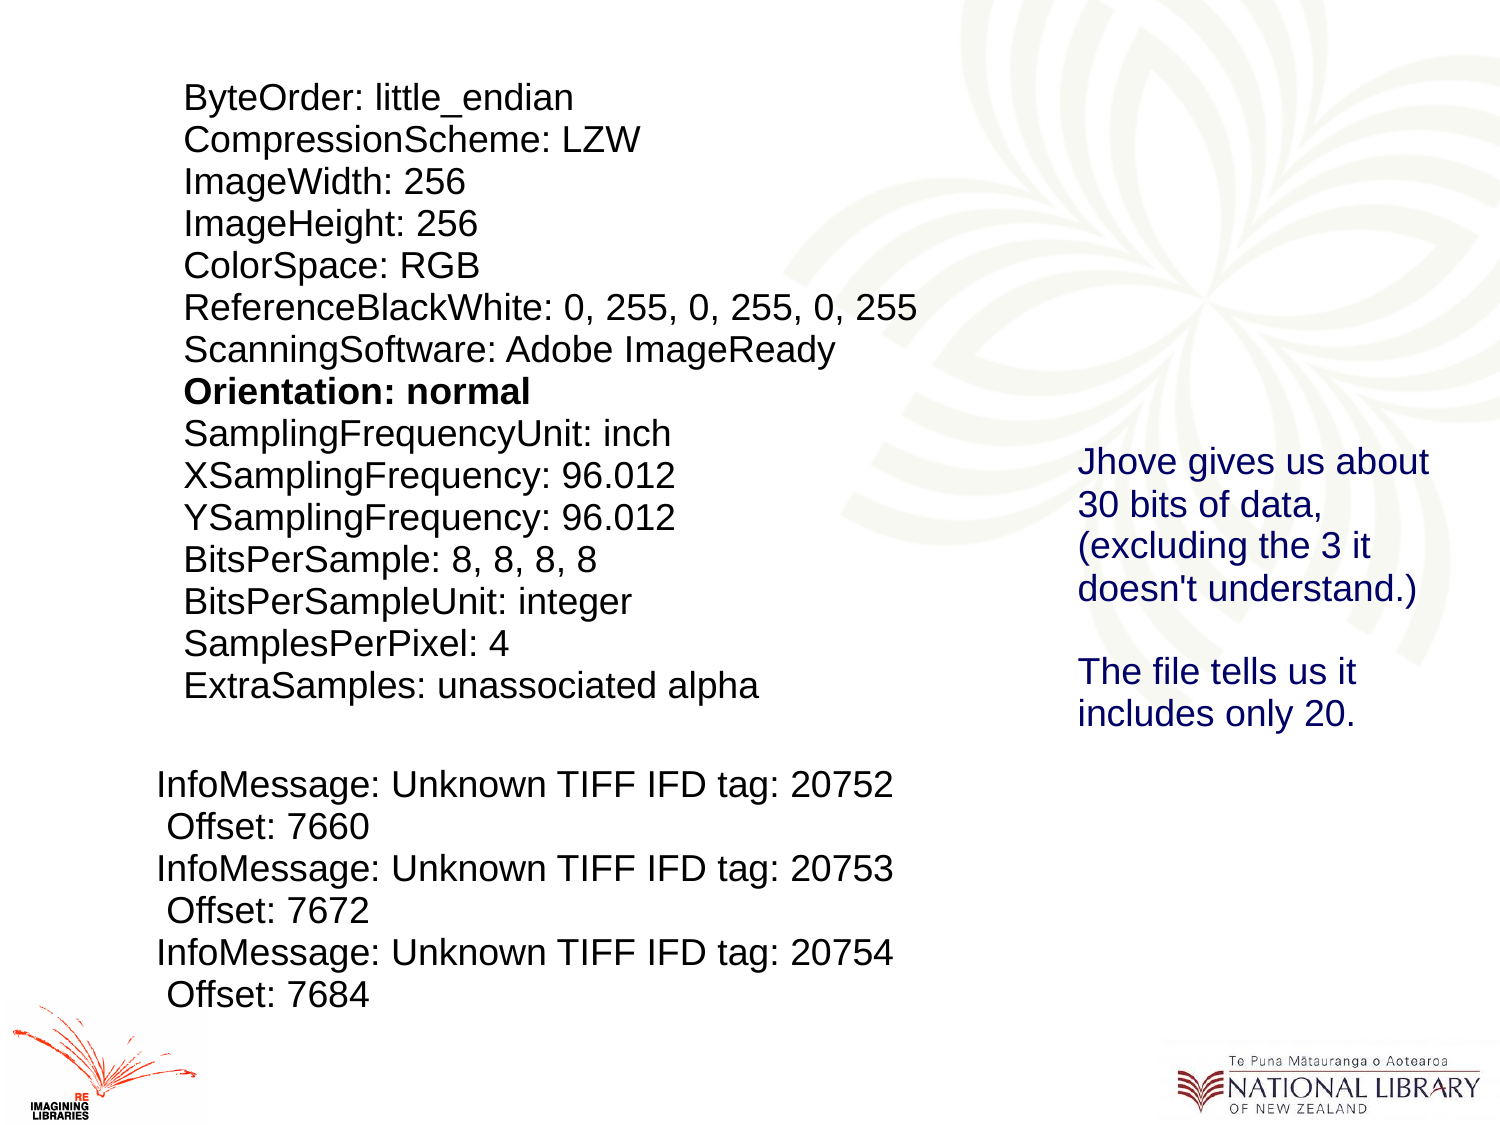

ByteOrder: little_endian
 CompressionScheme: LZW
 ImageWidth: 256
 ImageHeight: 256
 ColorSpace: RGB
 ReferenceBlackWhite: 0, 255, 0, 255, 0, 255
 ScanningSoftware: Adobe ImageReady
 Orientation: normal
 SamplingFrequencyUnit: inch
 XSamplingFrequency: 96.012
 YSamplingFrequency: 96.012
 BitsPerSample: 8, 8, 8, 8
 BitsPerSampleUnit: integer
 SamplesPerPixel: 4
 ExtraSamples: unassociated alpha
Jhove gives us about 30 bits of data, (excluding the 3 it doesn't understand.)
The file tells us it includes only 20.
 InfoMessage: Unknown TIFF IFD tag: 20752
 Offset: 7660
 InfoMessage: Unknown TIFF IFD tag: 20753
 Offset: 7672
 InfoMessage: Unknown TIFF IFD tag: 20754
 Offset: 7684